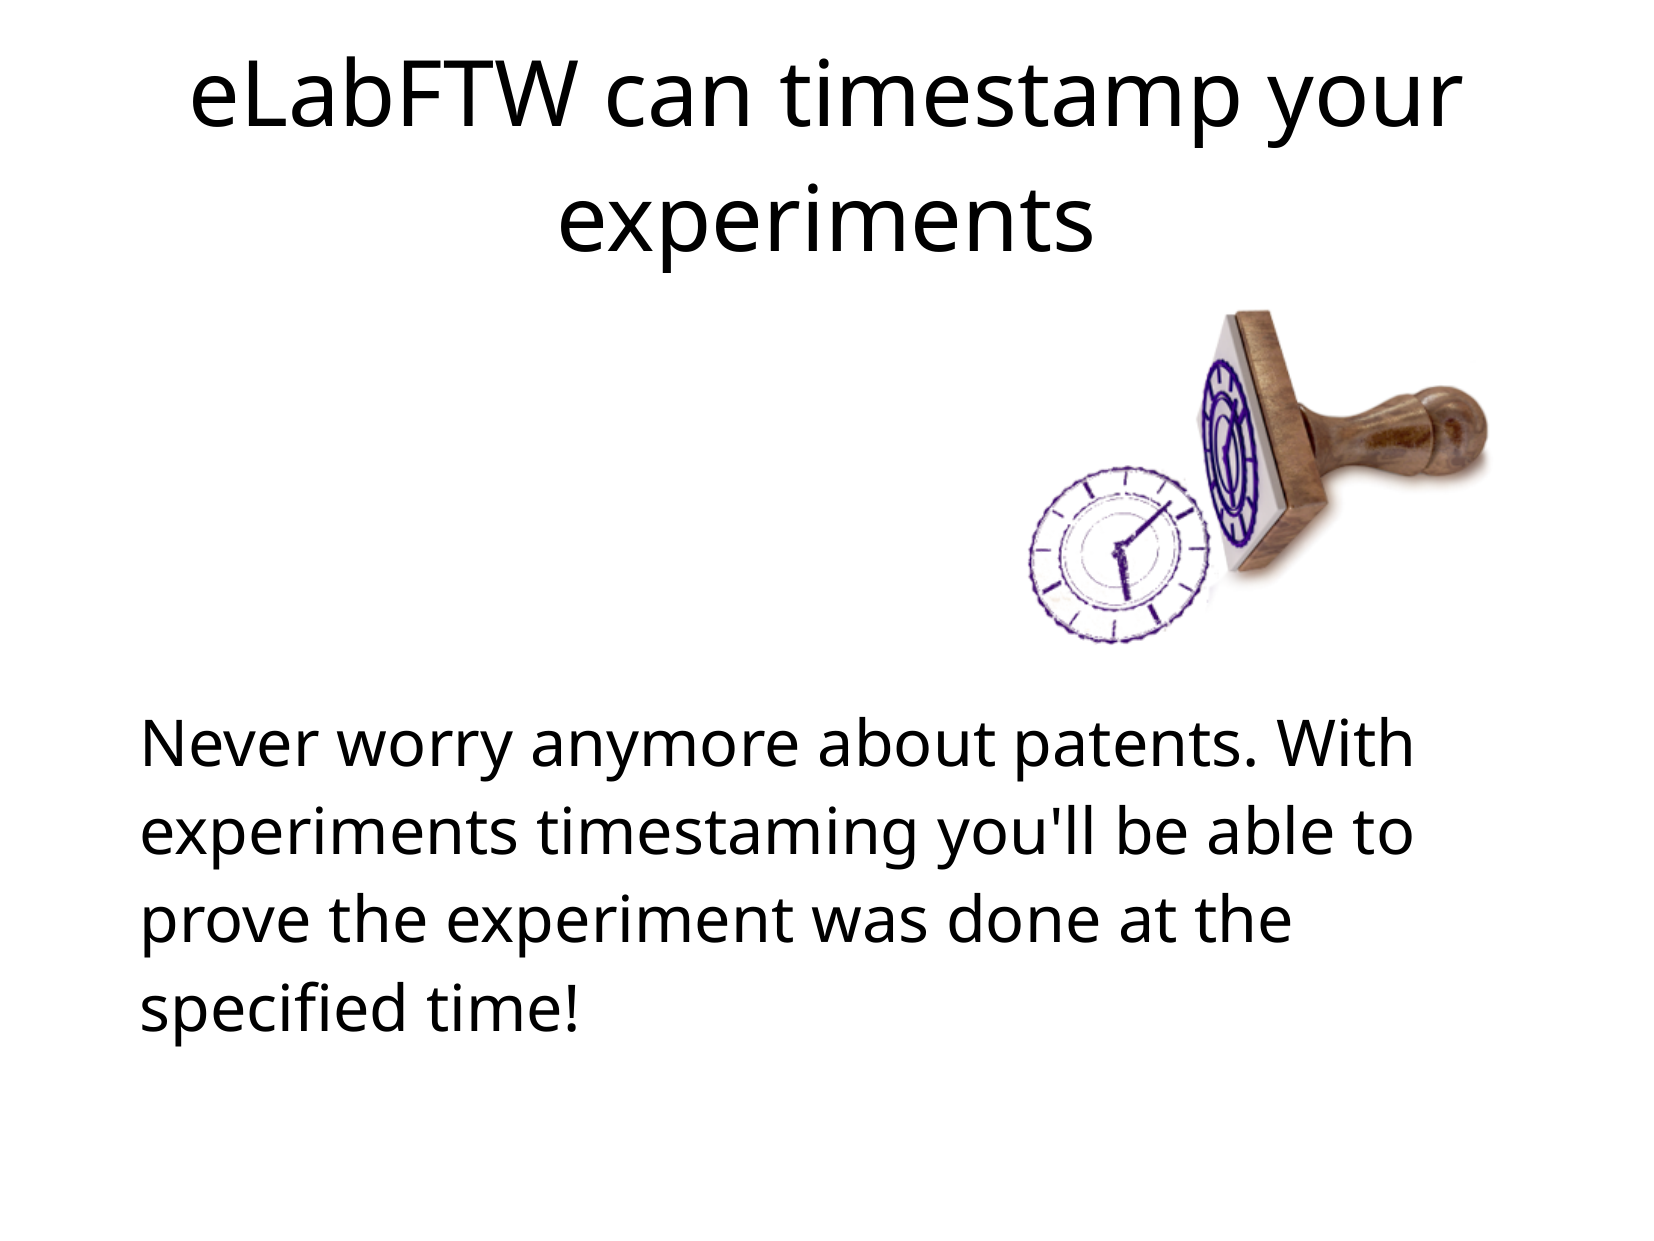

# eLabFTW can timestamp your experiments
Never worry anymore about patents. With experiments timestaming you'll be able to prove the experiment was done at the specified time!